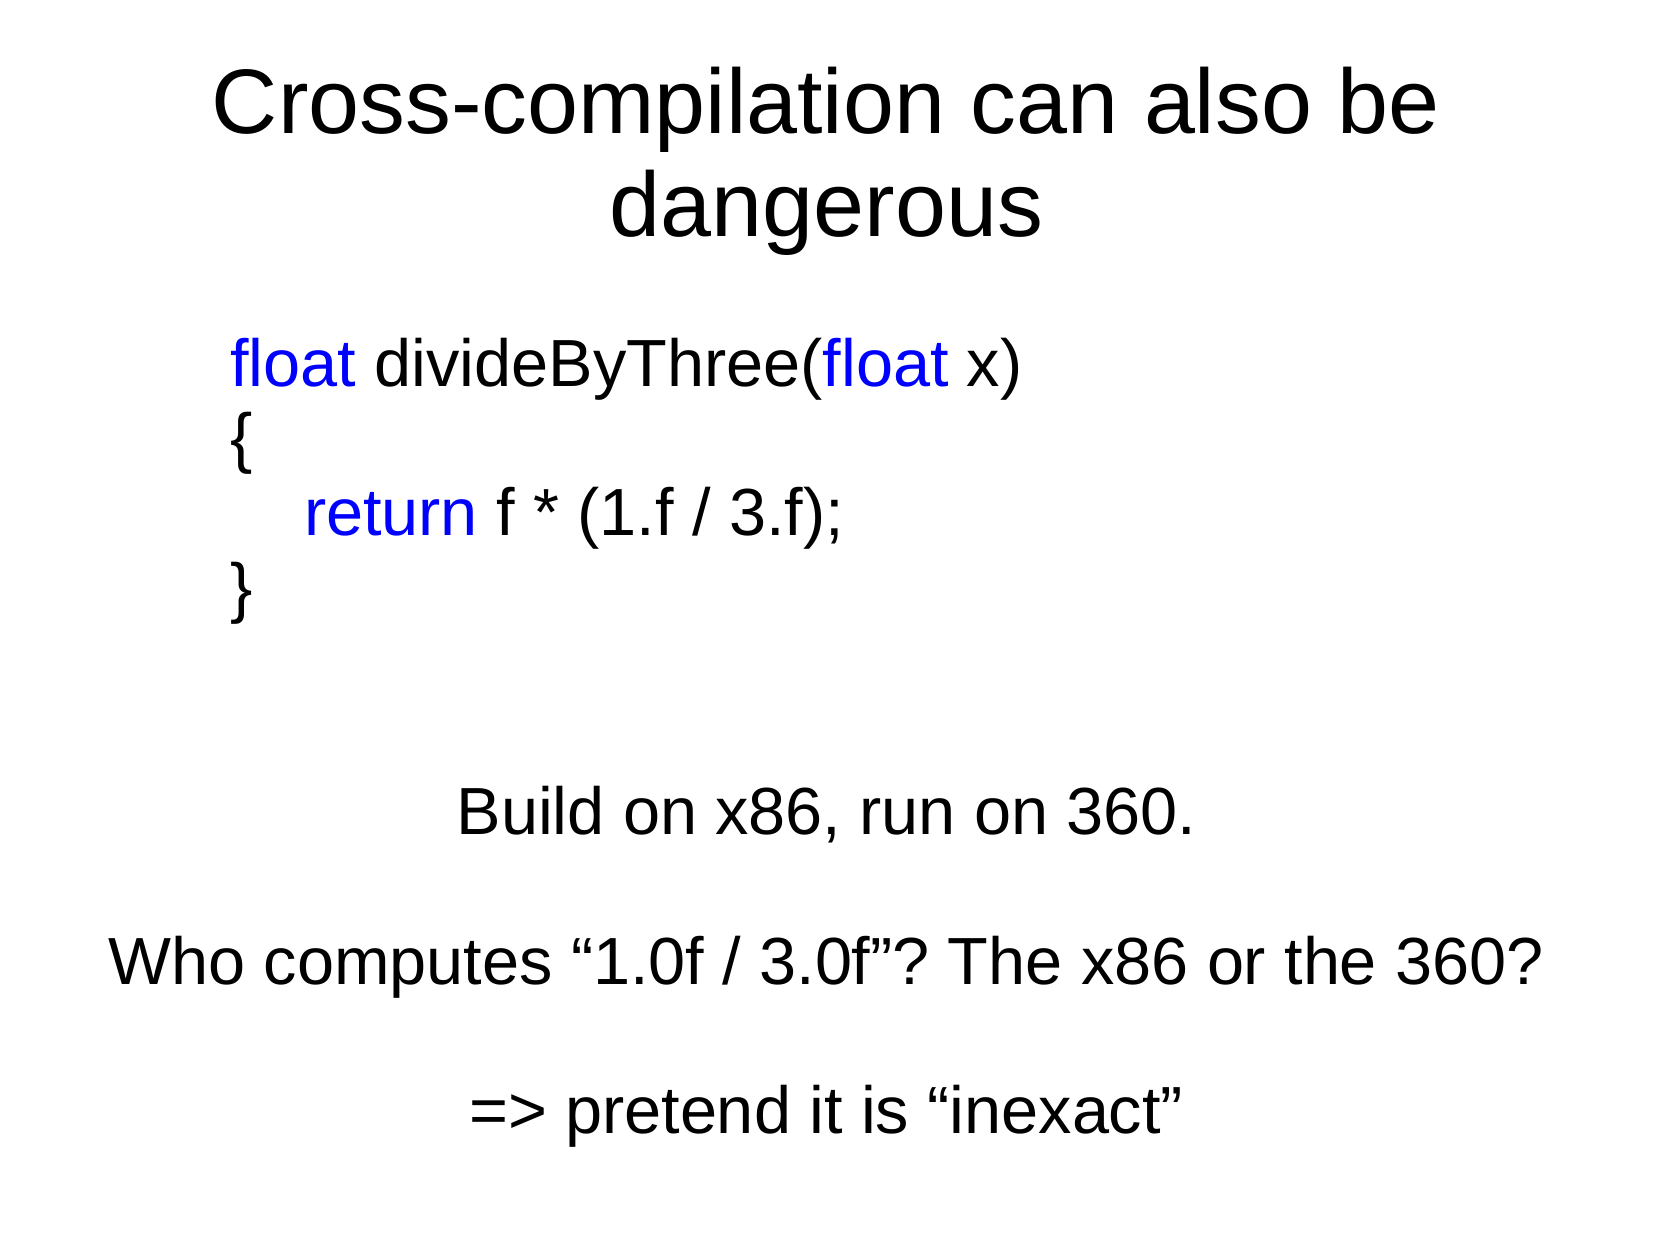

# Cross-compilation can also be dangerous
		float divideByThree(float x)
		{
			return f * (1.f / 3.f);
		}
Build on x86, run on 360.
Who computes “1.0f / 3.0f”? The x86 or the 360?
=> pretend it is “inexact”